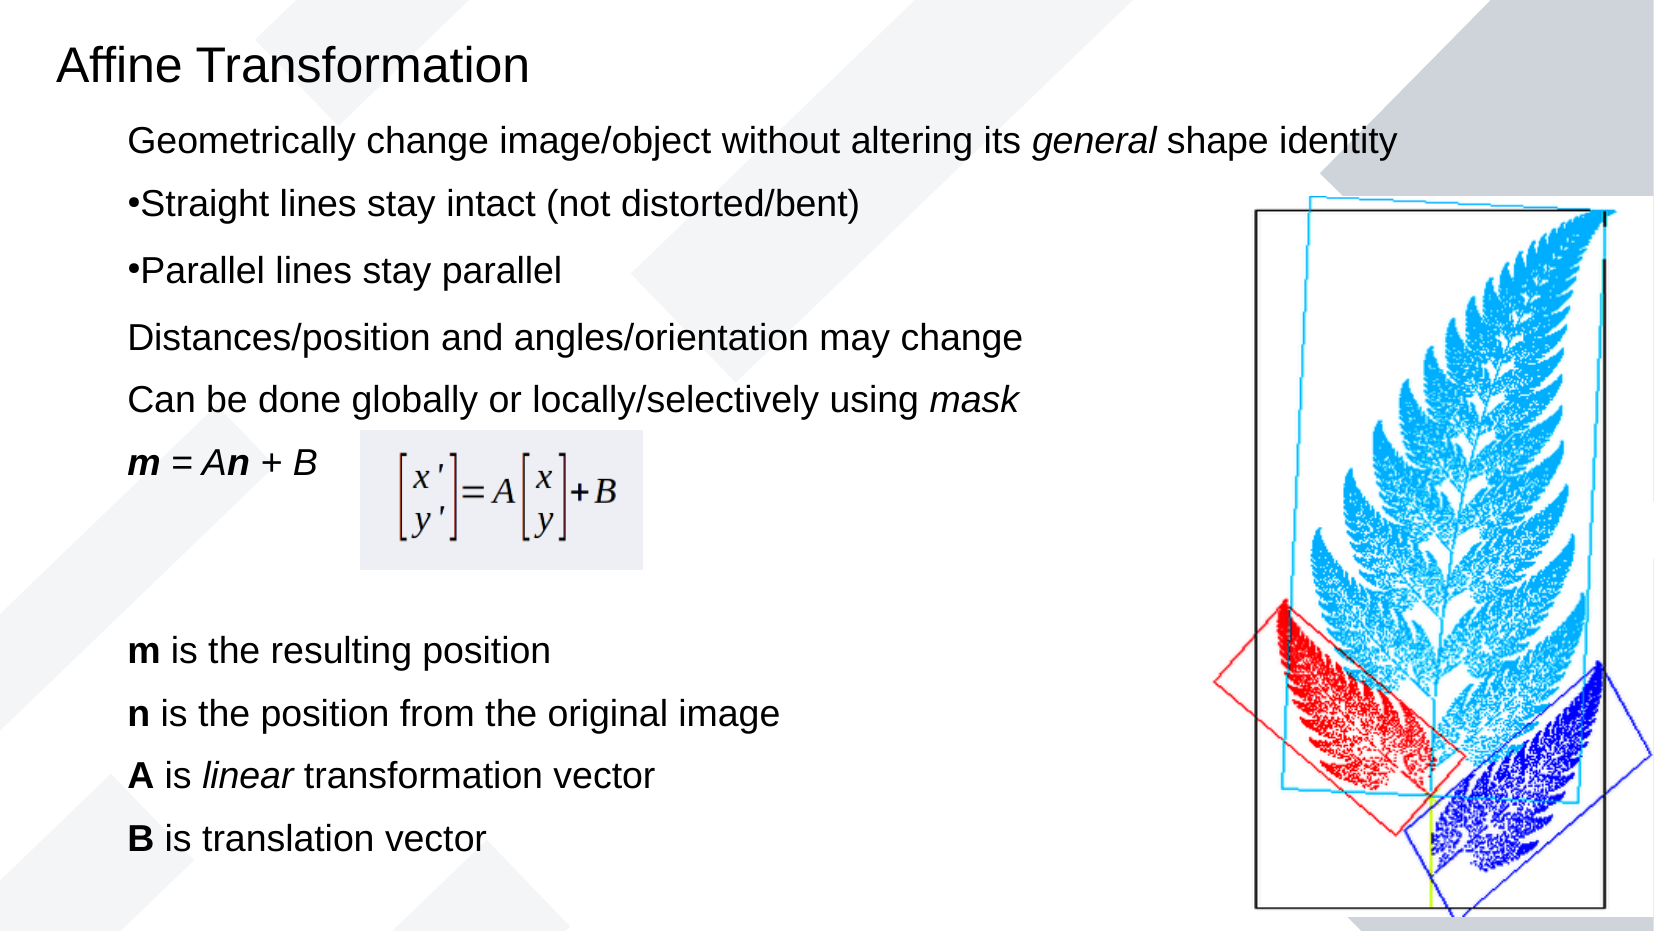

Affine Transformation
Geometrically change image/object without altering its general shape identity
Straight lines stay intact (not distorted/bent)
Parallel lines stay parallel
Distances/position and angles/orientation may change
Can be done globally or locally/selectively using mask
m = An + B
m is the resulting position
n is the position from the original image
A is linear transformation vector
B is translation vector